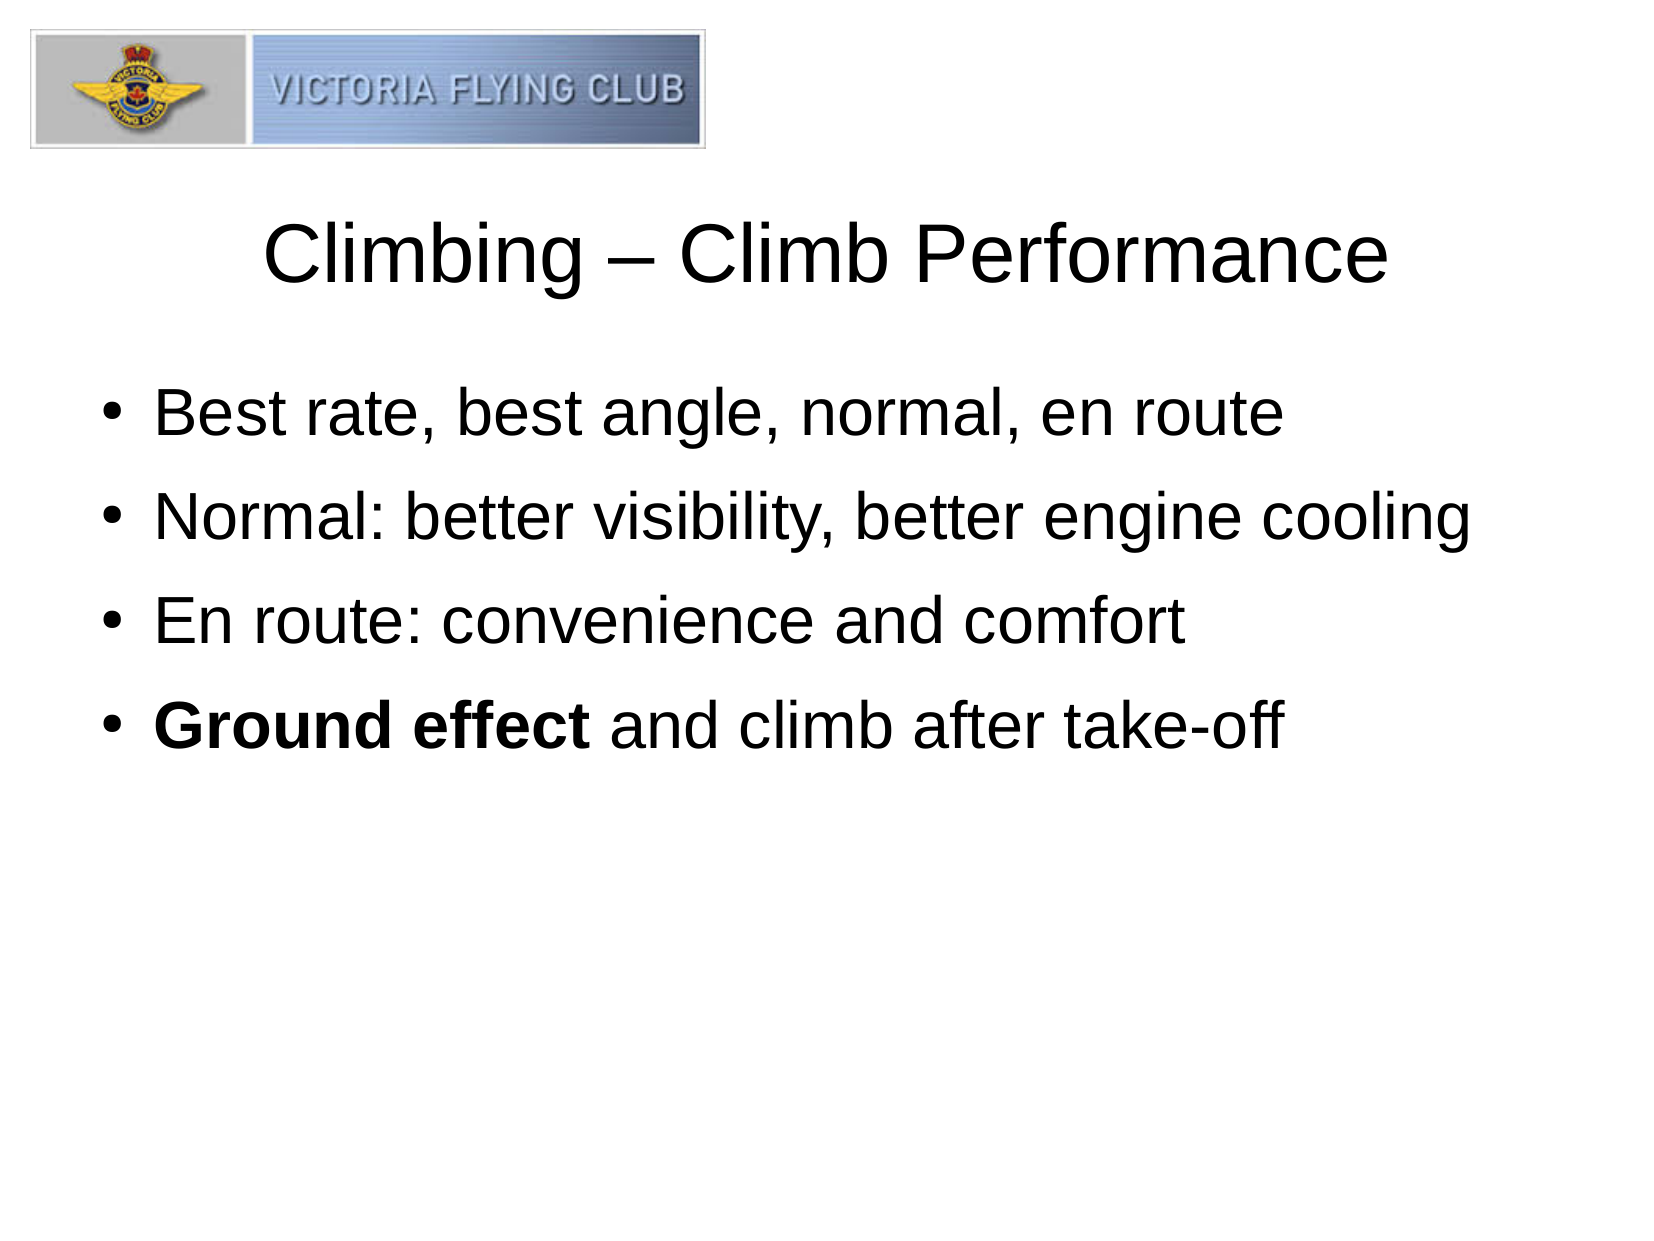

# Climbing – Climb Performance
Best rate, best angle, normal, en route
Normal: better visibility, better engine cooling
En route: convenience and comfort
Ground effect and climb after take-off